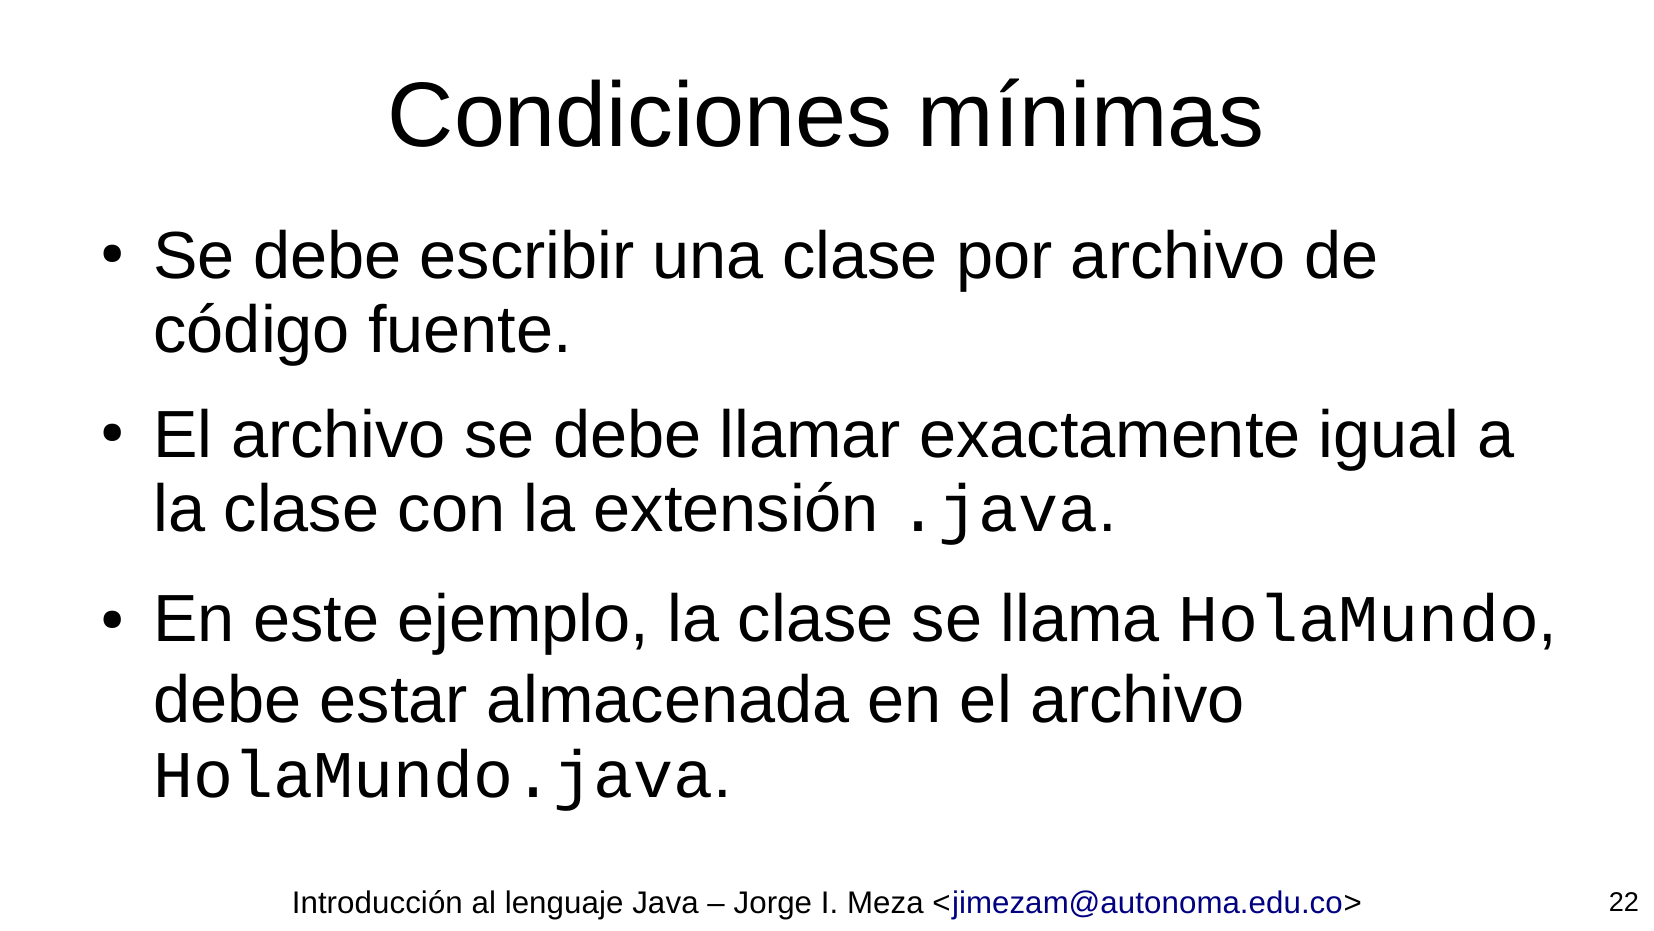

# Condiciones mínimas
Se debe escribir una clase por archivo de código fuente.
El archivo se debe llamar exactamente igual a la clase con la extensión .java.
En este ejemplo, la clase se llama HolaMundo, debe estar almacenada en el archivo HolaMundo.java.